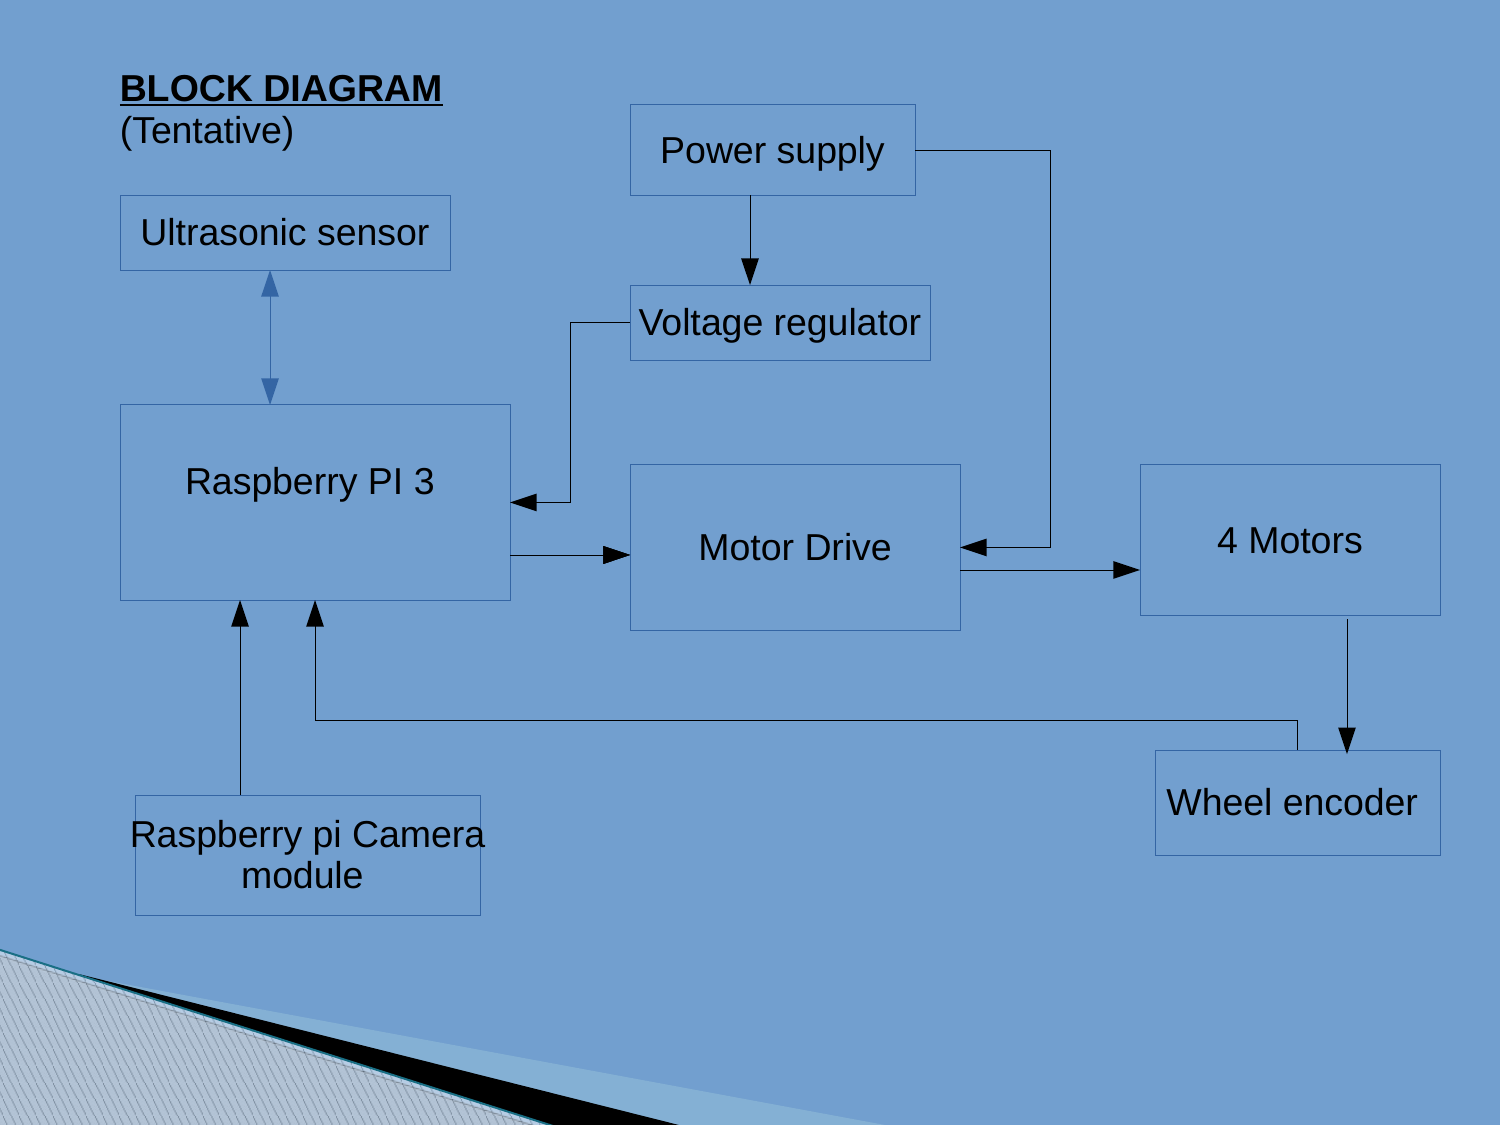

BLOCK DIAGRAM (Tentative)
Power supply
Ultrasonic sensor
Voltage regulator
Raspberry PI 3
Motor Drive
4 Motors
Wheel encoder
Raspberry pi Camera
module